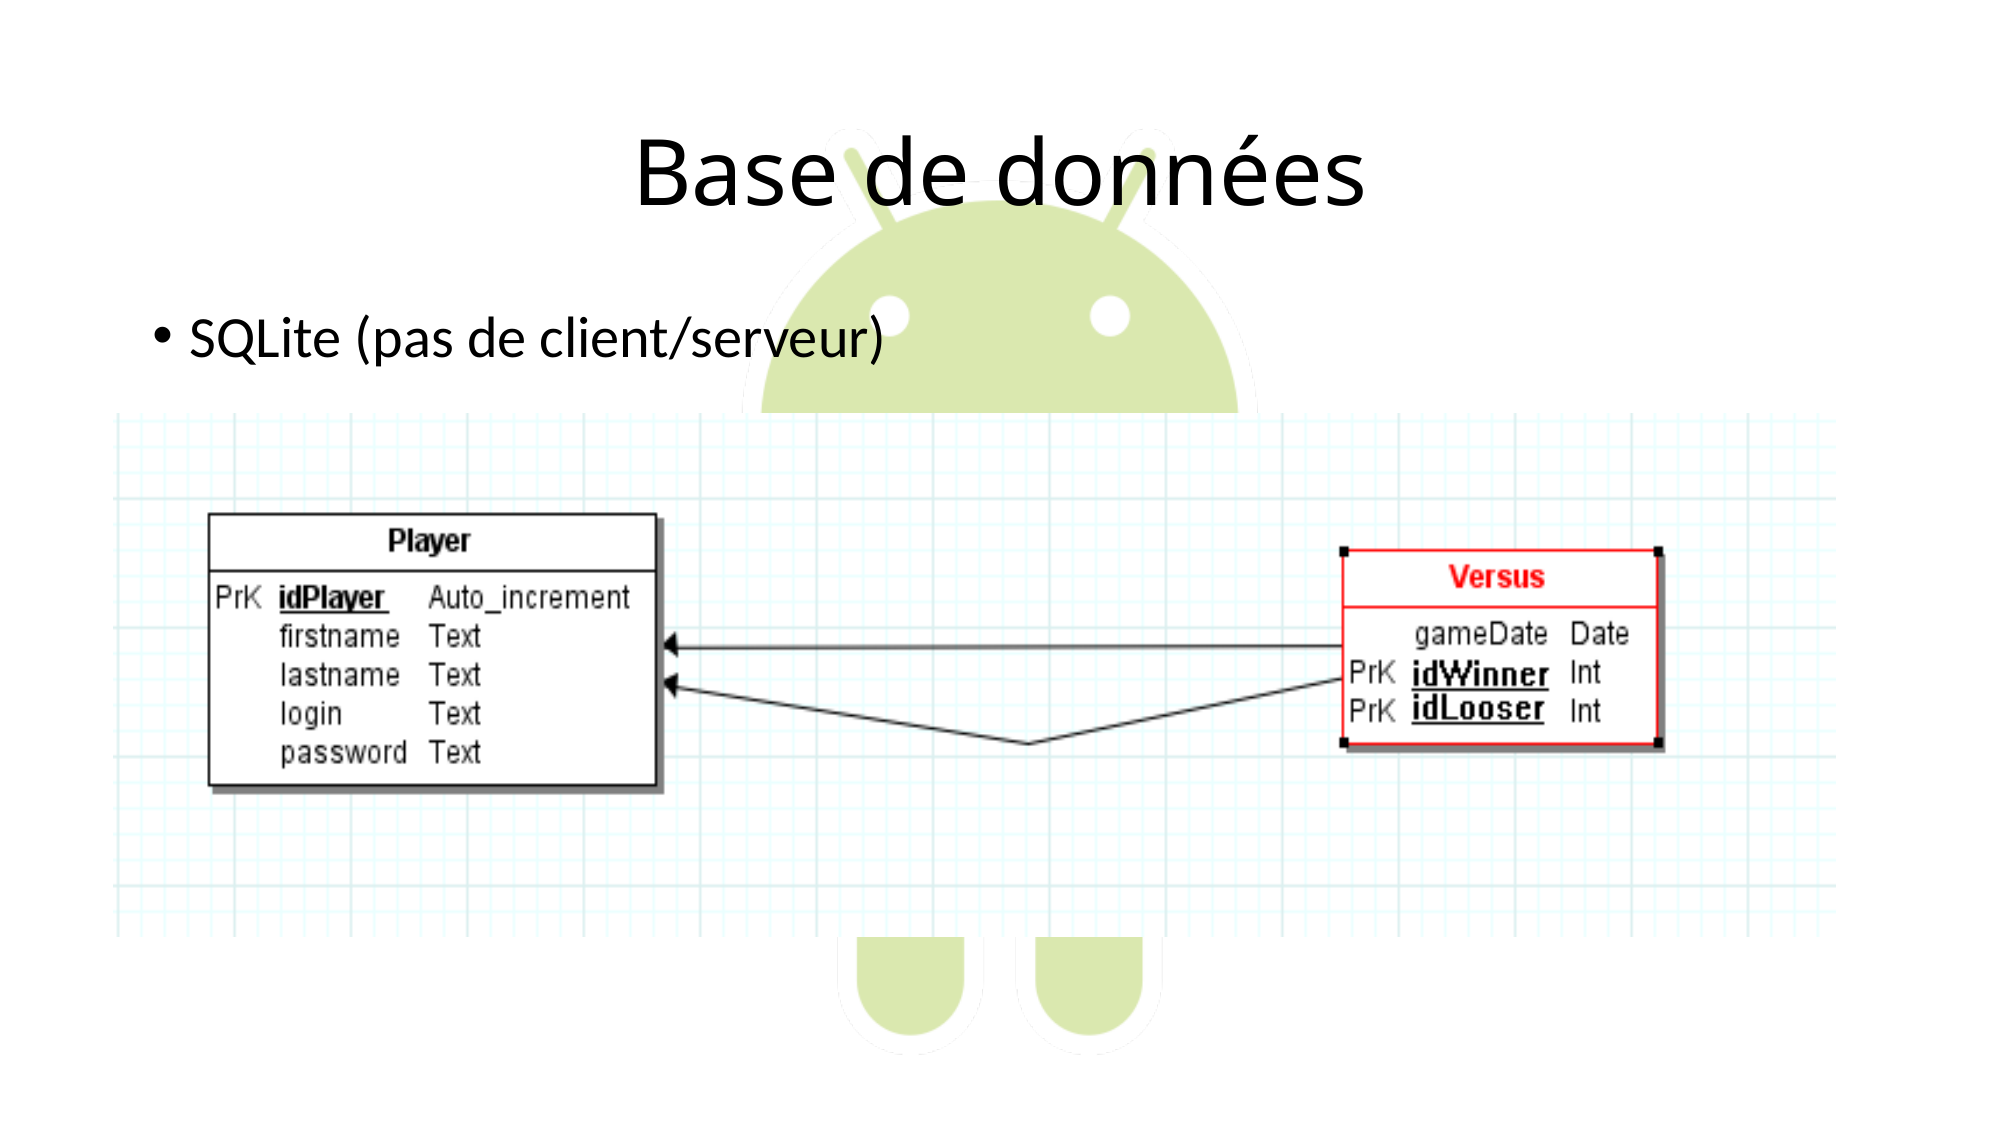

# Base de données
SQLite (pas de client/serveur)